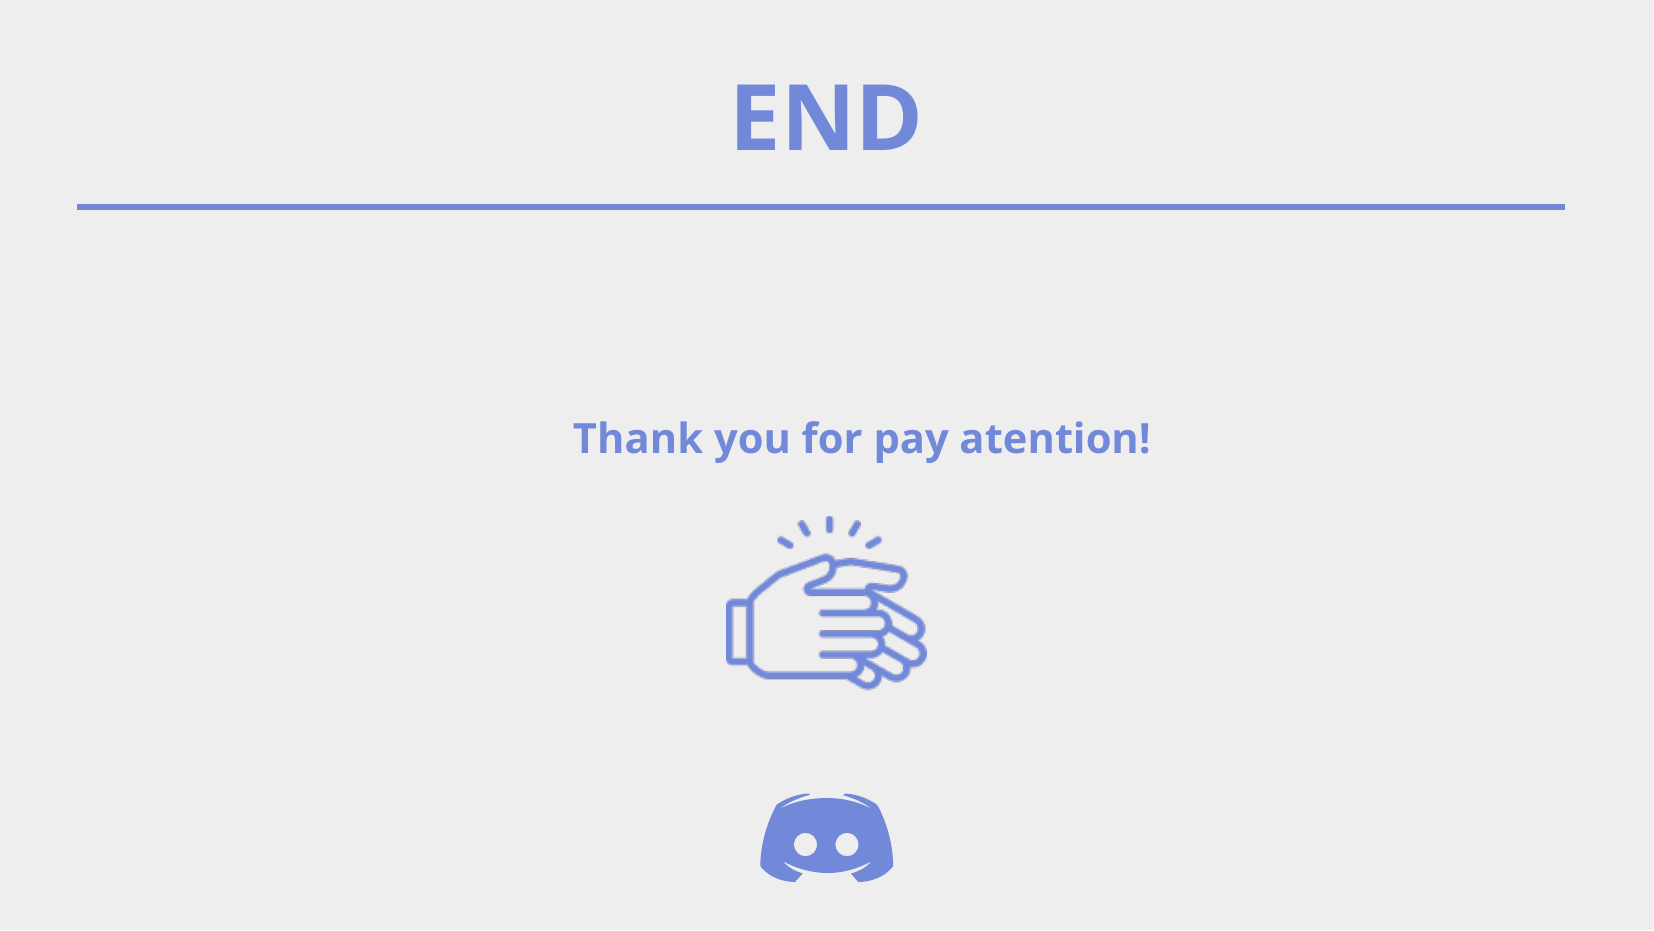

# END
Thank you for pay atention!